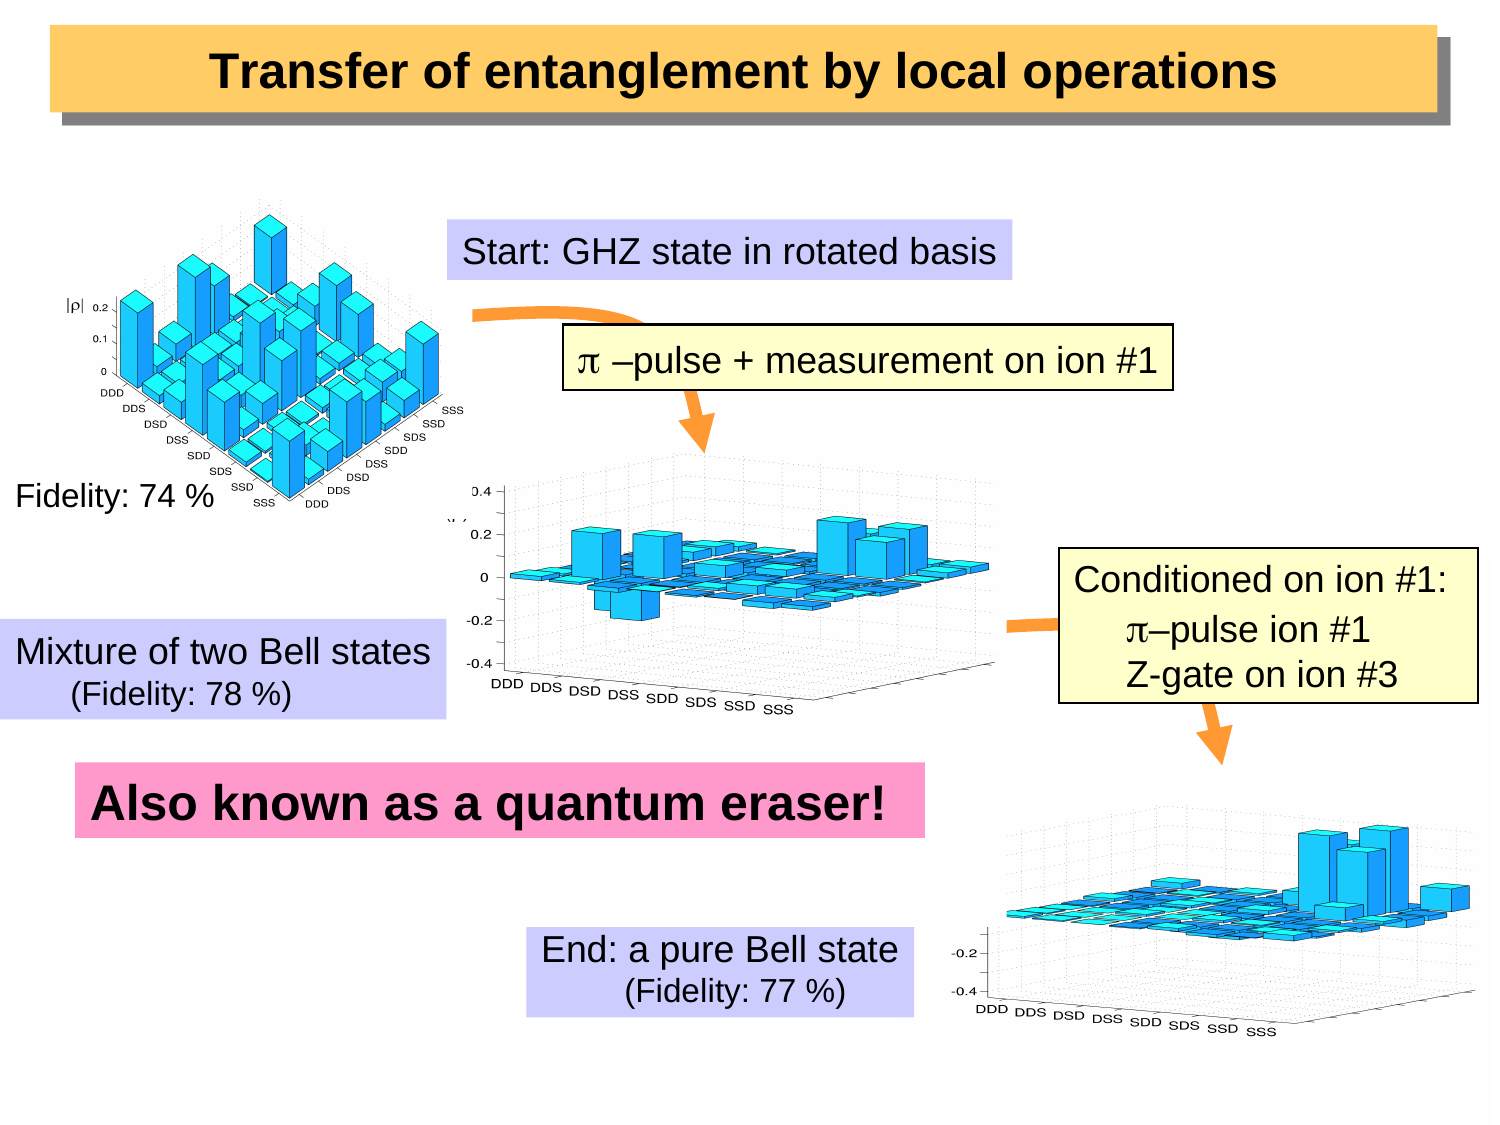

Start: GHZ state in rotated basis
Fidelity: 74 %
Transfer of entanglement by local operations
 –pulse + measurement on ion #1
Mixture of two Bell states
 (Fidelity: 78 %)‏
Conditioned on ion #1:
 –pulse ion #1
 Z-gate on ion #3
End: a pure Bell state
 (Fidelity: 77 %)‏
Also known as a quantum eraser!